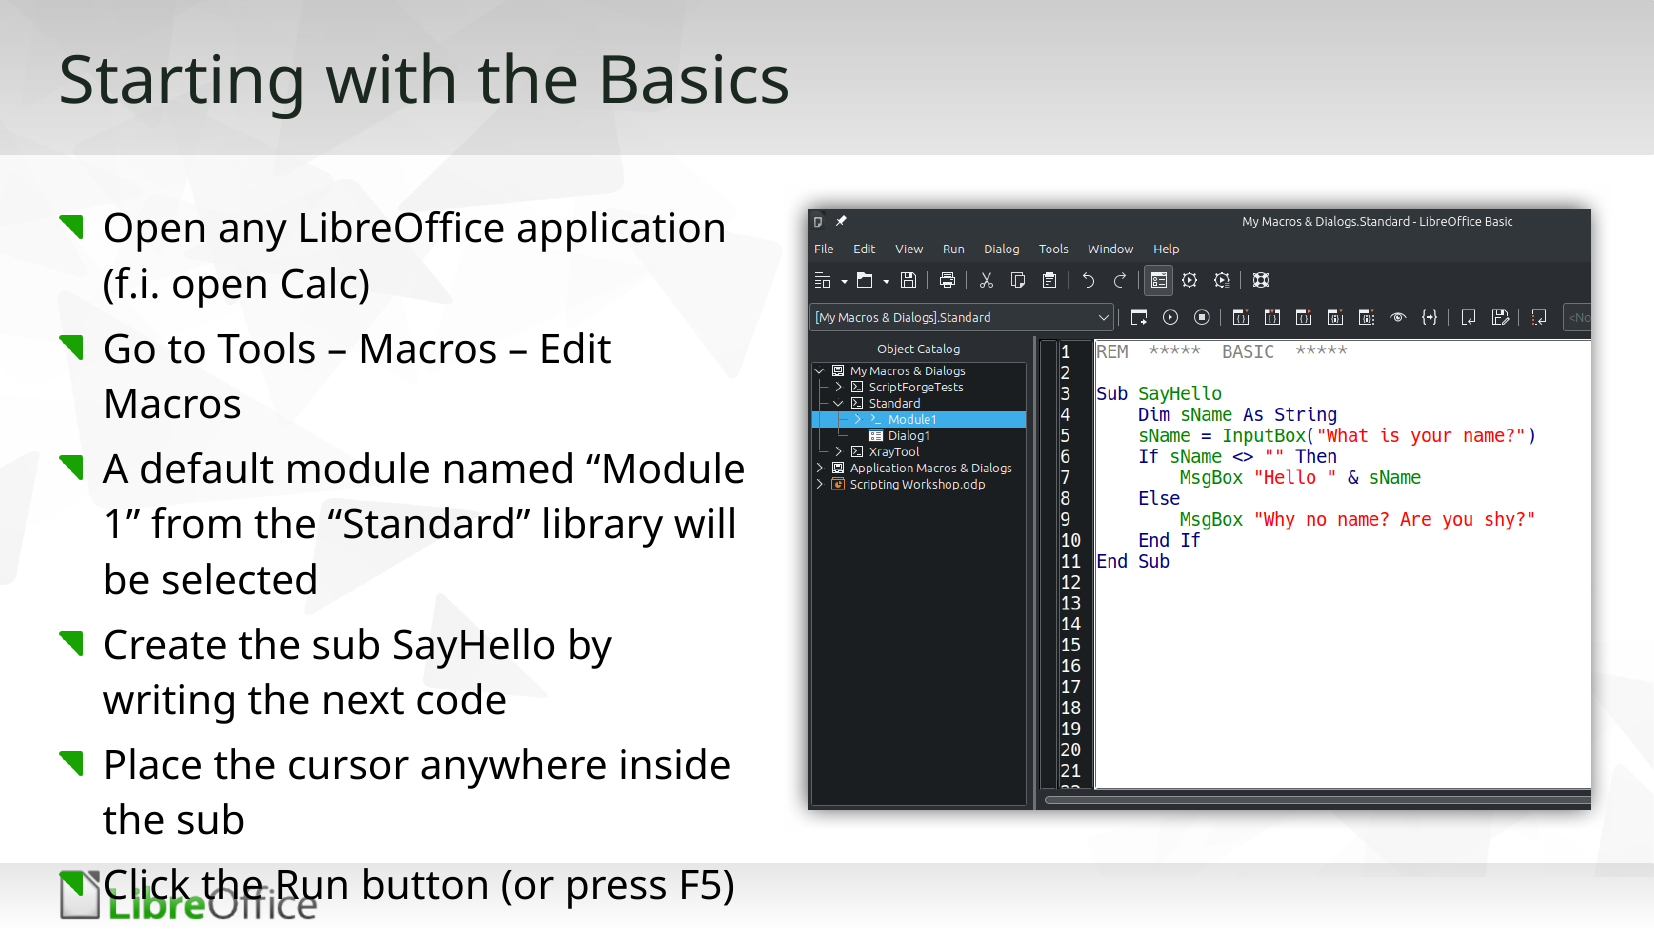

# Starting with the Basics
Open any LibreOffice application (f.i. open Calc)
Go to Tools – Macros – Edit Macros
A default module named “Module 1” from the “Standard” library will be selected
Create the sub SayHello by writing the next code
Place the cursor anywhere inside the sub
Click the Run button (or press F5)